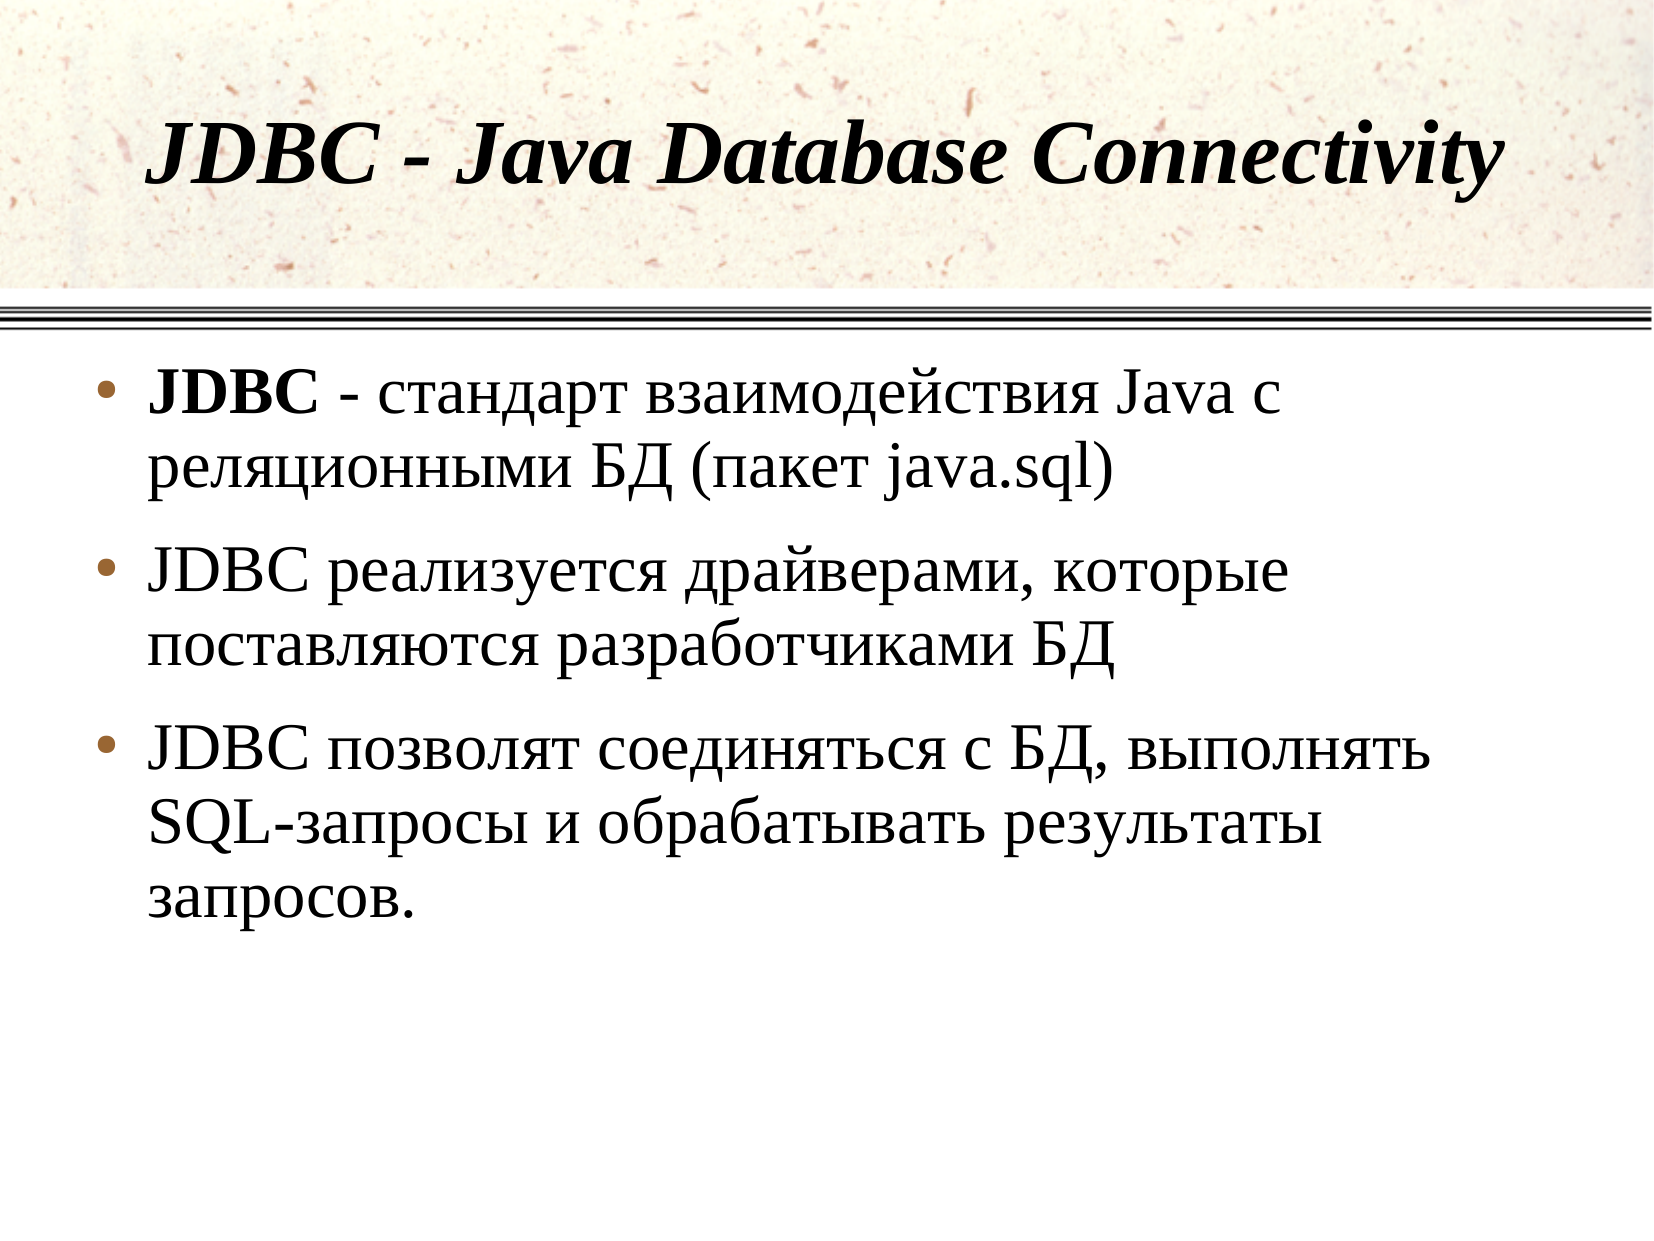

# JDBC - Java Database Connectivity
JDBC - стандарт взаимодействия Java с реляционными БД (пакет java.sql)
JDBC реализуется драйверами, которые поставляются разработчиками БД
JDBC позволят соединяться с БД, выполнять SQL-запросы и обрабатывать результаты запросов.